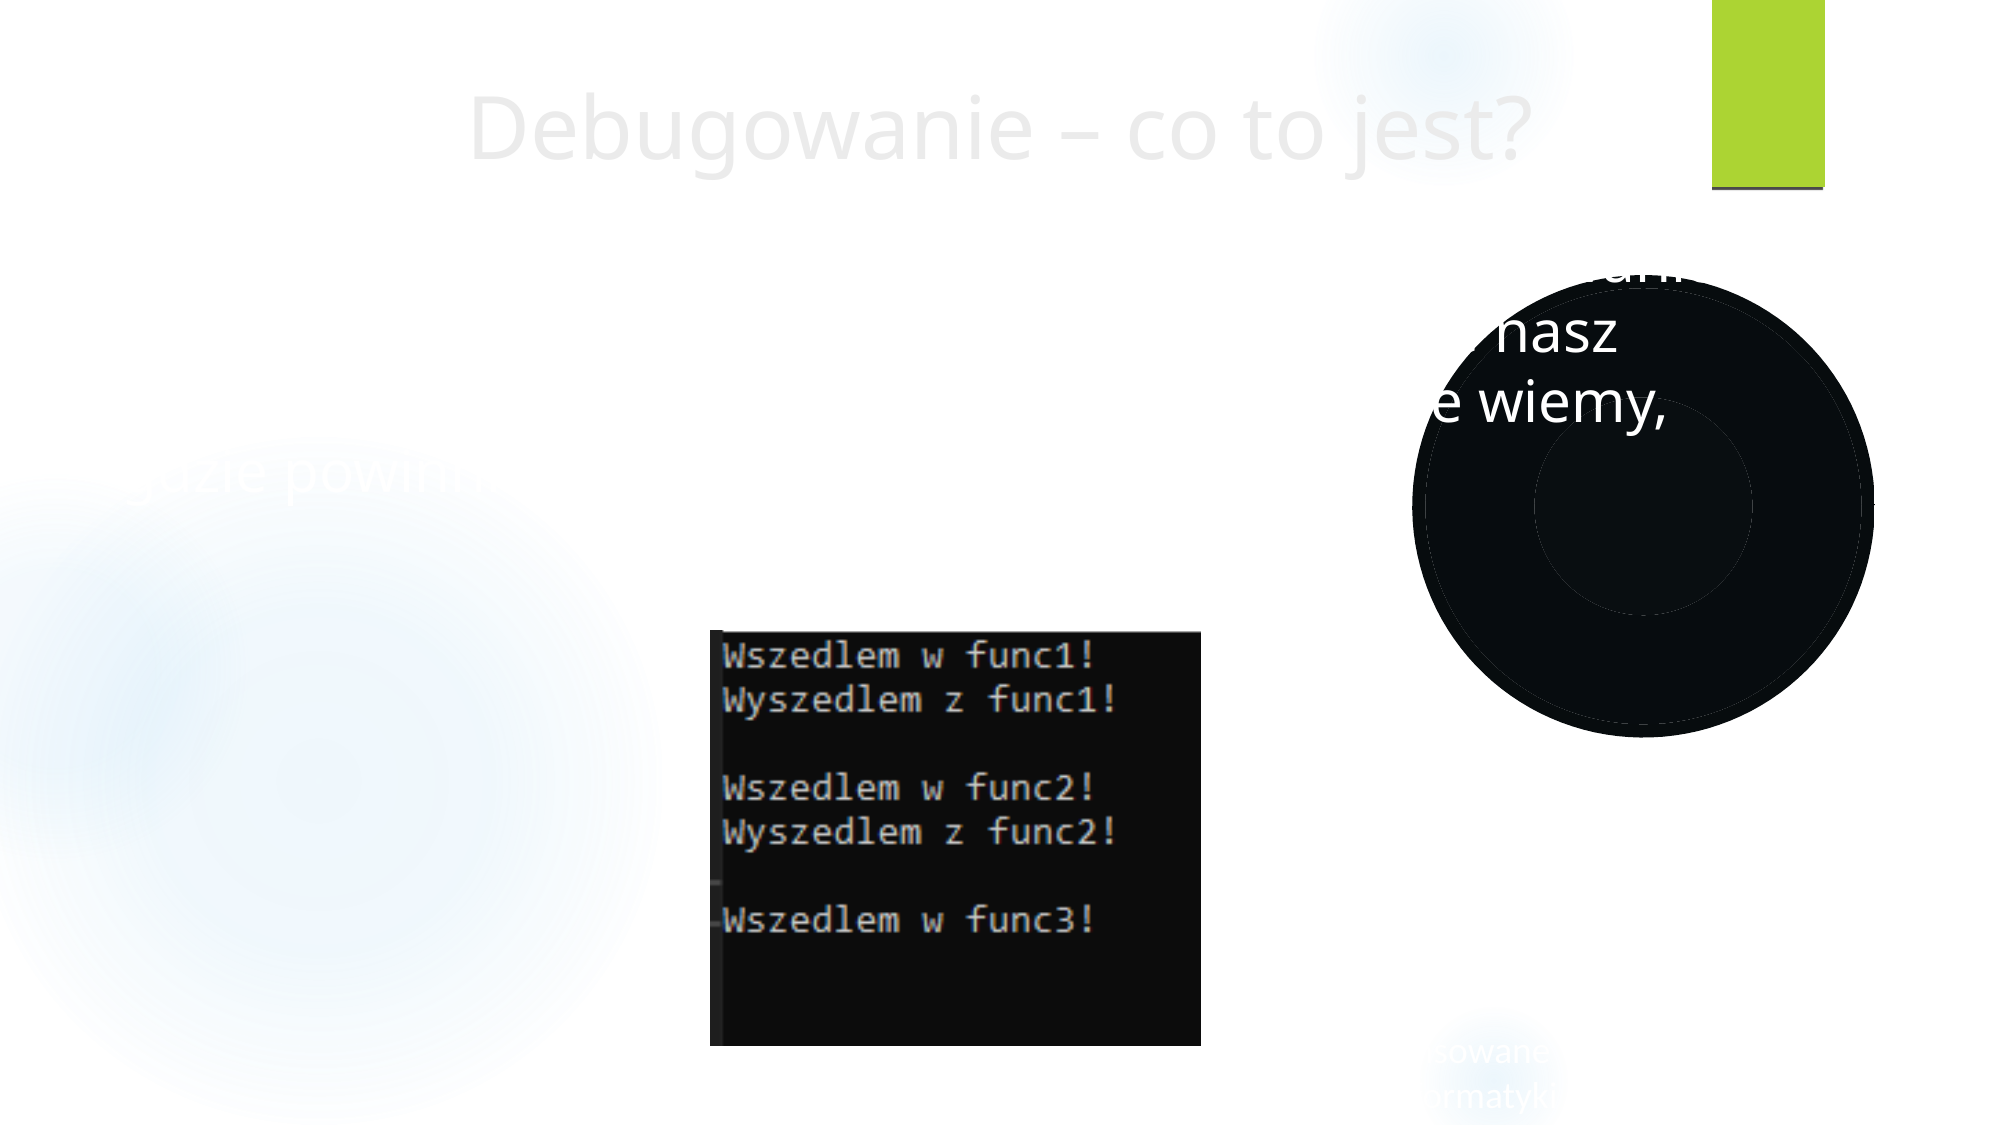

# Debugowanie – co to jest?
Debugowanie jak sama nazwa wskazuje, służy pozbywaniu się błędów z programu. Na poniższym przykładzie nasz program zamarł w metodzie func3. W takim razie wiemy, gdzie powinniśmy zajrzeć.
Adrian Kunikowski
Zaawansowane Techniki Programowania
Wydział Matematyki i Informatyki Uniwersytetu Łódzkiego